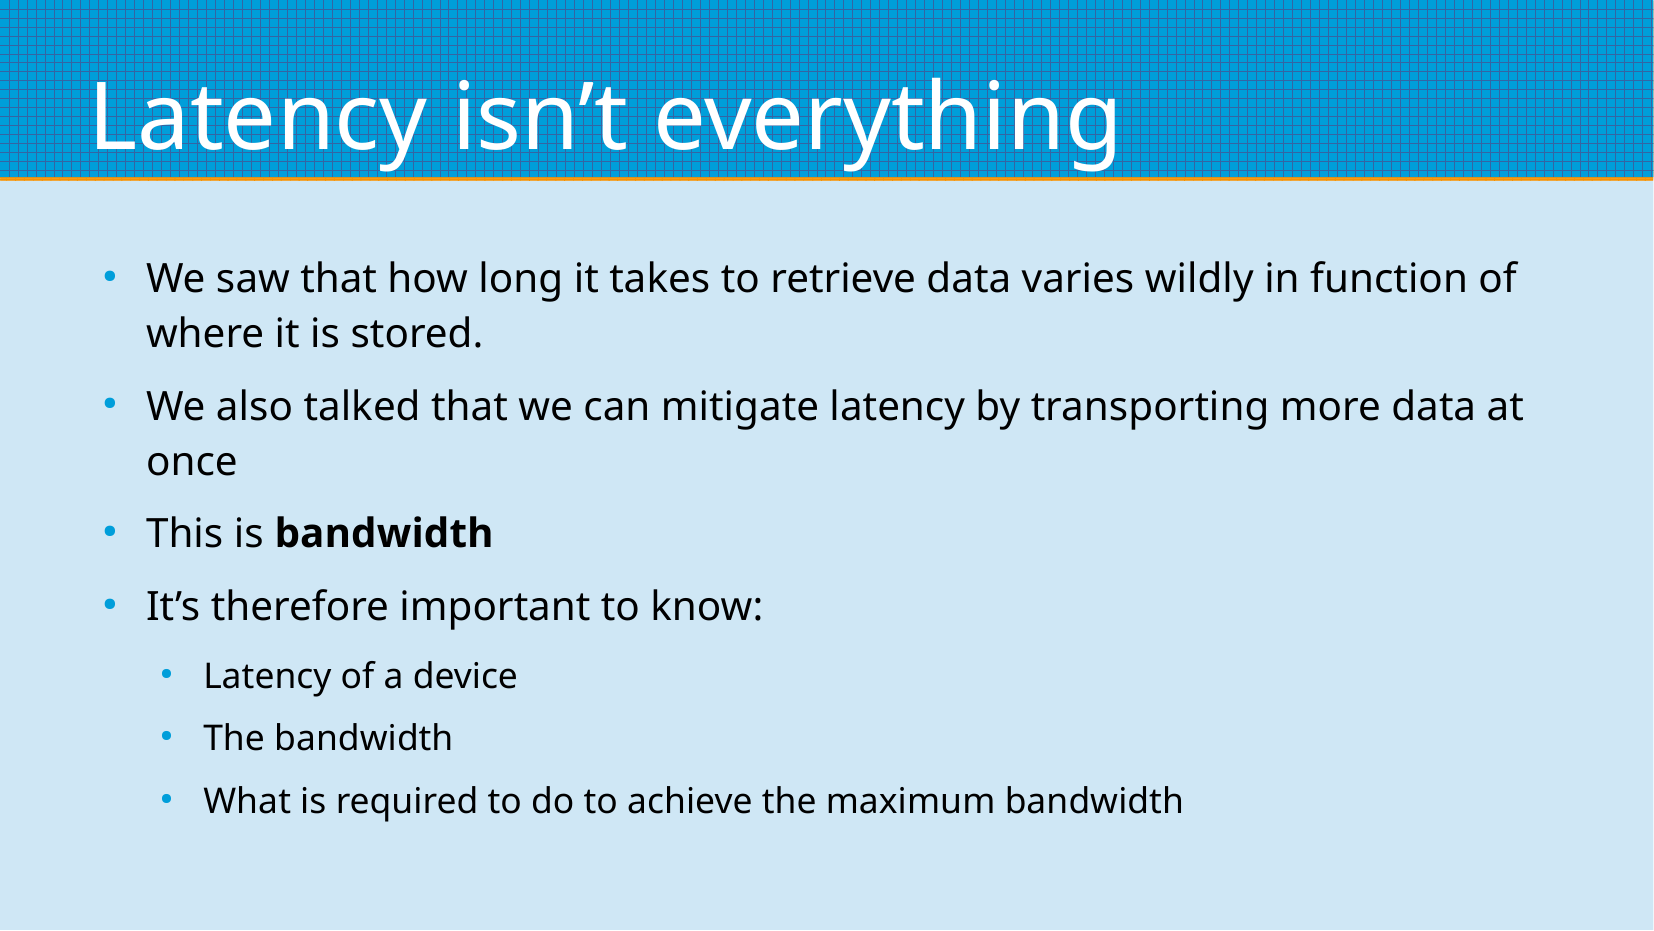

# Latency isn’t everything
We saw that how long it takes to retrieve data varies wildly in function of where it is stored.
We also talked that we can mitigate latency by transporting more data at once
This is bandwidth
It’s therefore important to know:
Latency of a device
The bandwidth
What is required to do to achieve the maximum bandwidth